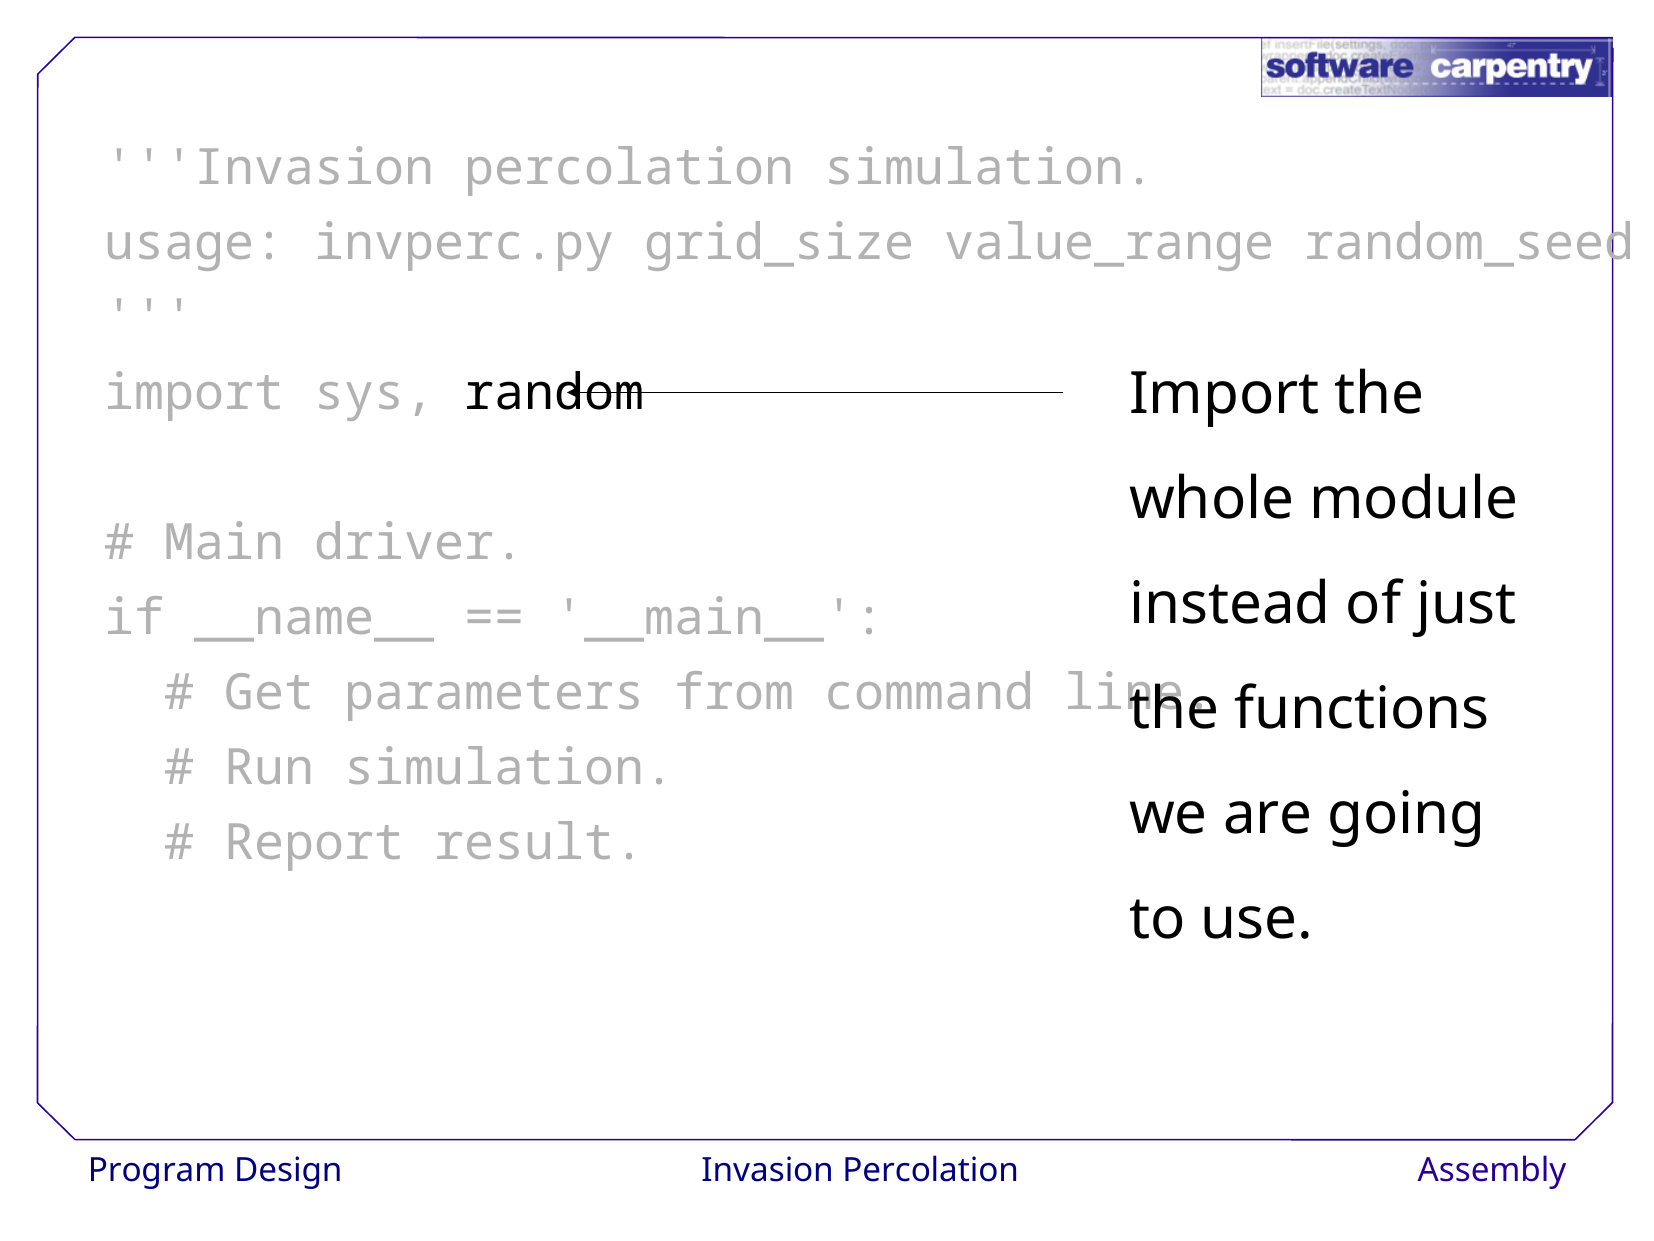

'''Invasion percolation simulation.
usage: invperc.py grid_size value_range random_seed
'''
import sys, random
# Main driver.
if __name__ == '__main__':
 # Get parameters from command line.
 # Run simulation.
 # Report result.
Import the
whole module
instead of just
the functions
we are going
to use.